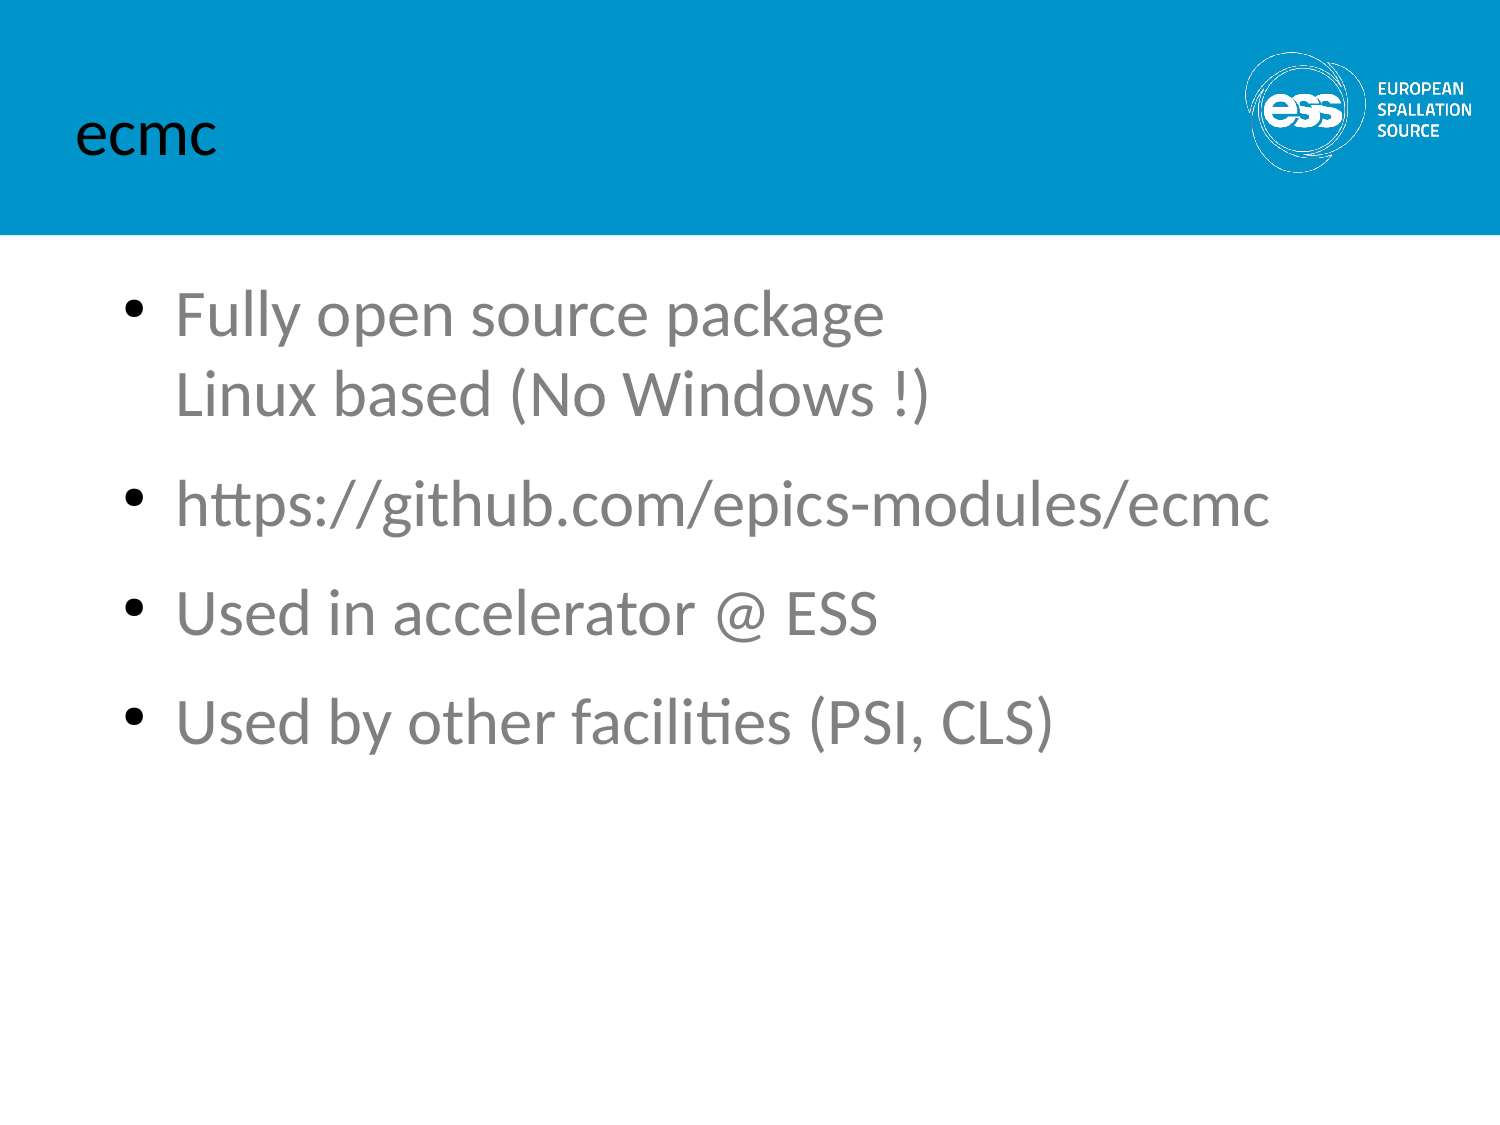

# ecmc
Fully open source package
Linux based (No Windows !)
https://github.com/epics-modules/ecmc
Used in accelerator @ ESS
Used by other facilities (PSI, CLS)